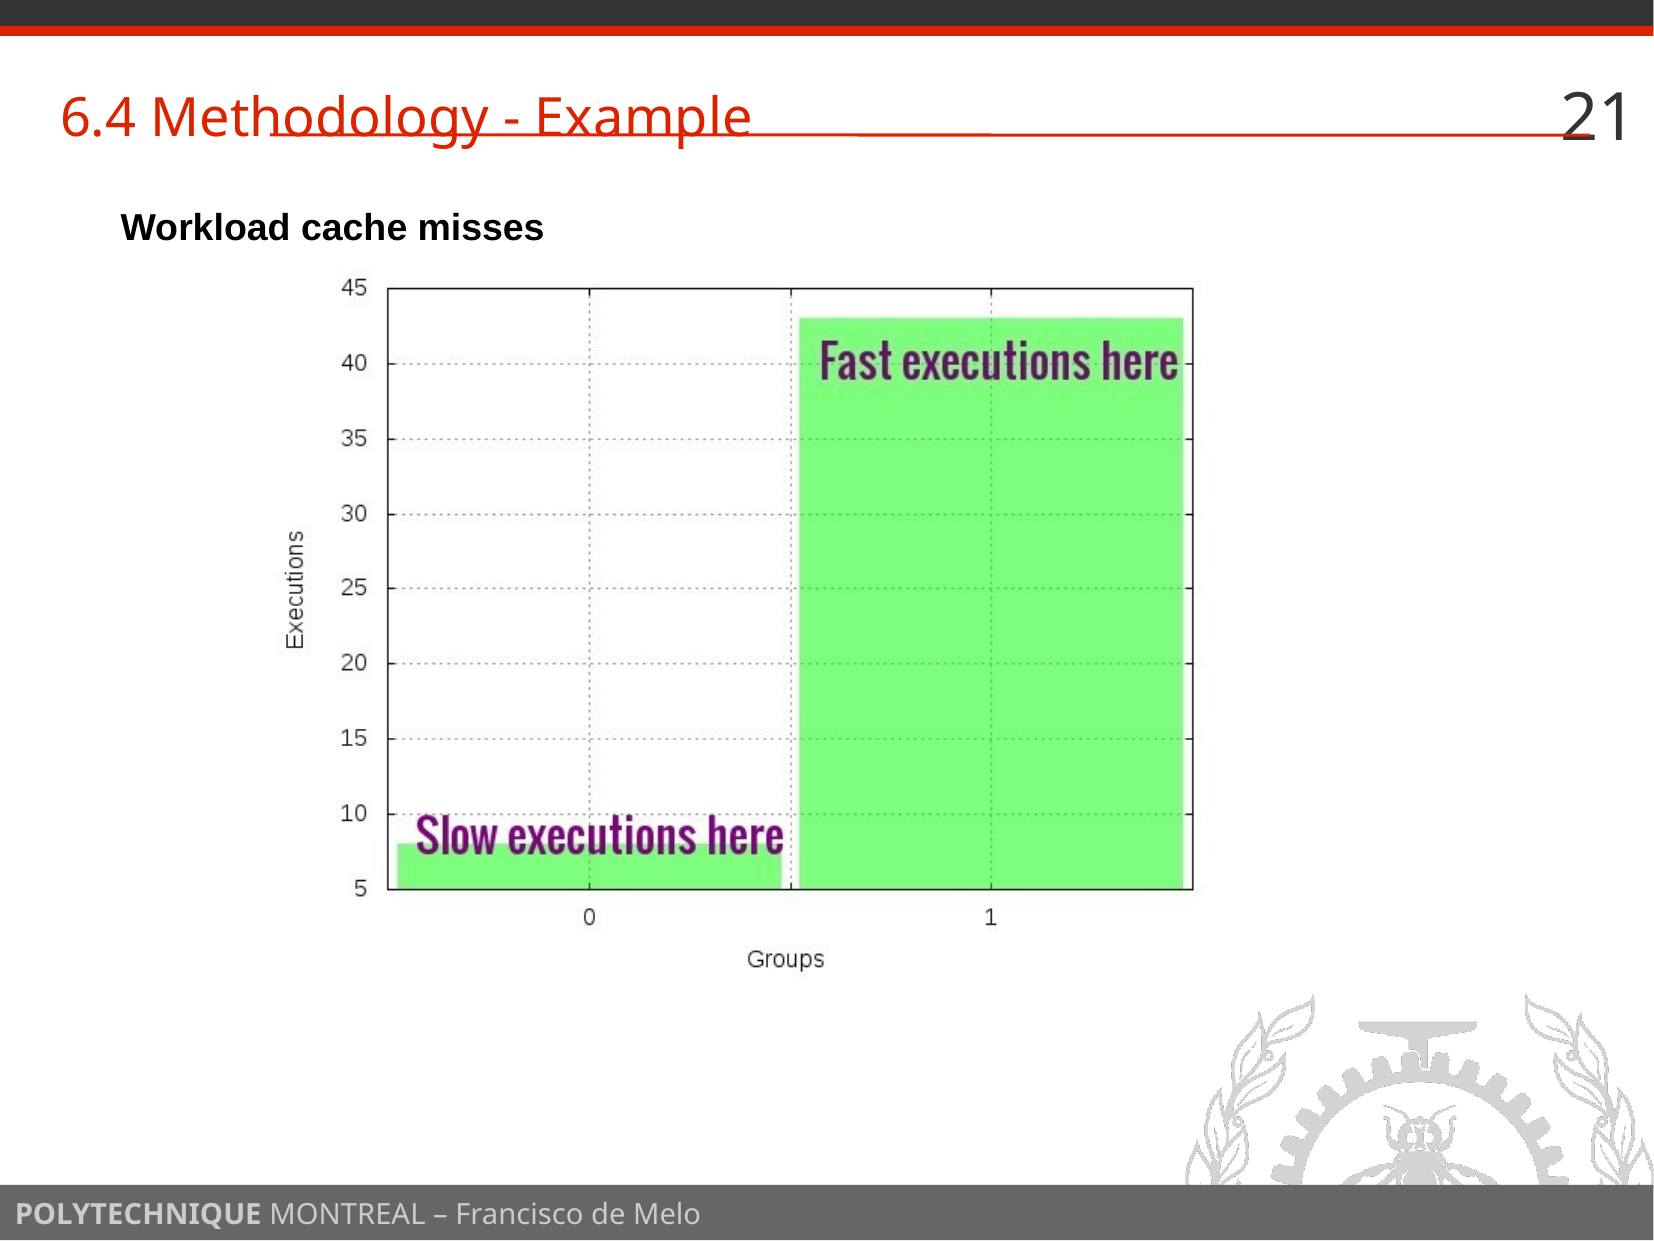

6.4 Methodology - Example
21
Workload cache misses
POLYTECHNIQUE MONTREAL – Francisco de Melo